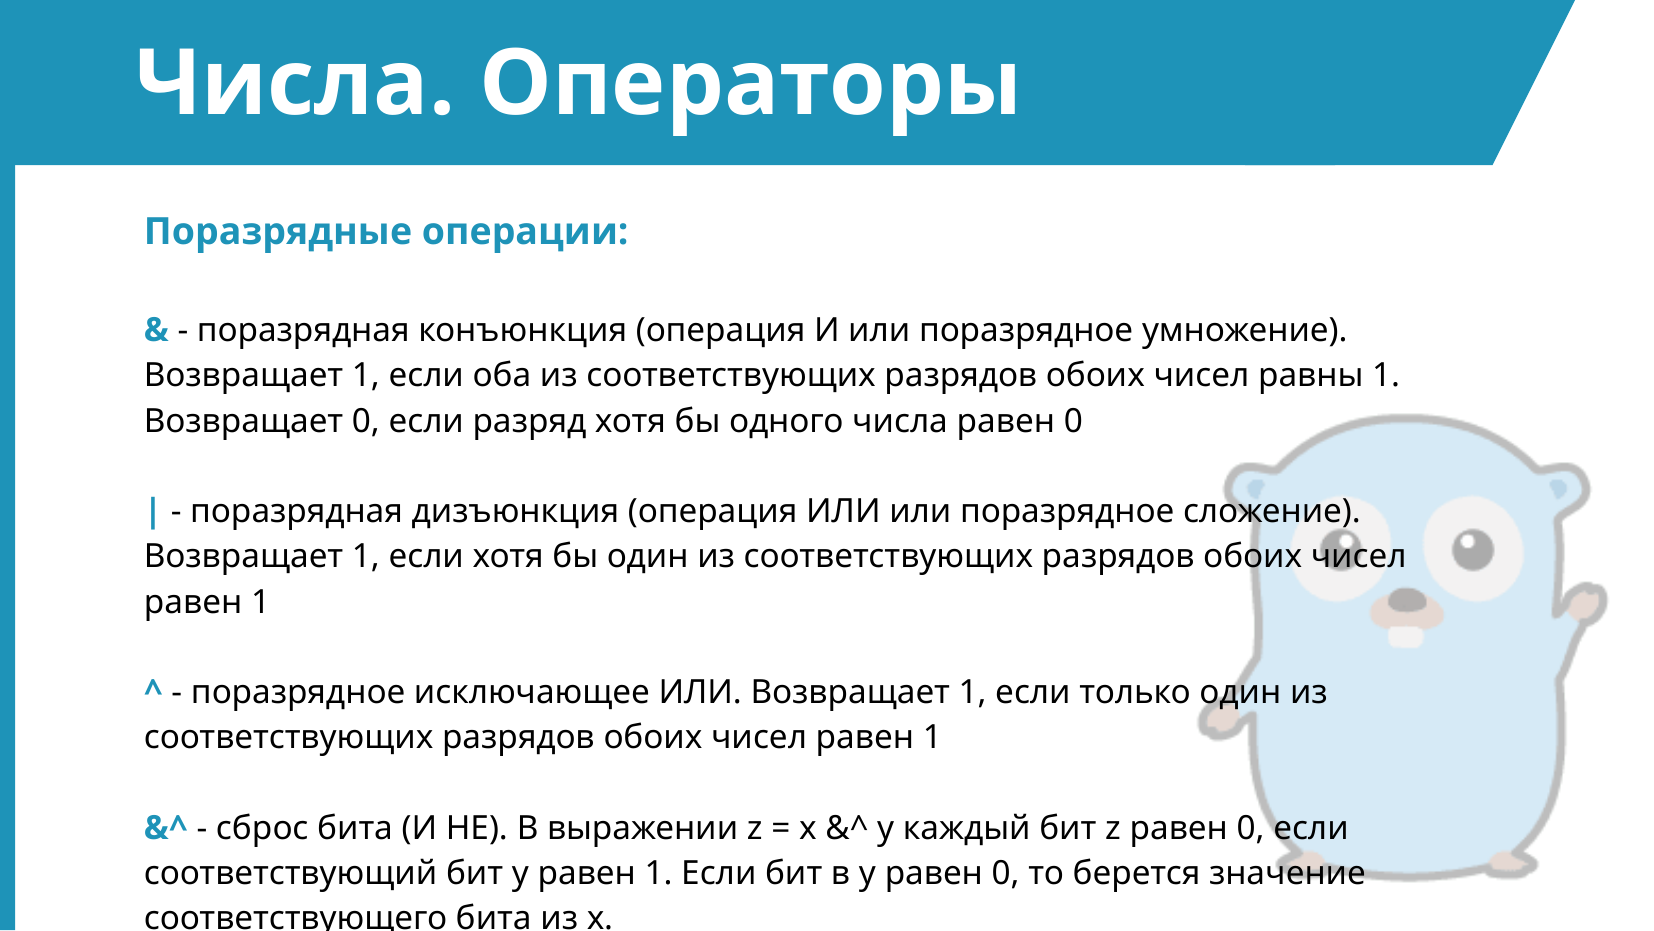

# Числа. Операторы
Поразрядные операции:
& - поразрядная конъюнкция (операция И или поразрядное умножение). Возвращает 1, если оба из соответствующих разрядов обоих чисел равны 1. Возвращает 0, если разряд хотя бы одного числа равен 0
| - поразрядная дизъюнкция (операция ИЛИ или поразрядное сложение). Возвращает 1, если хотя бы один из соответствующих разрядов обоих чисел равен 1
^ - поразрядное исключающее ИЛИ. Возвращает 1, если только один из соответствующих разрядов обоих чисел равен 1
&^ - сброс бита (И НЕ). В выражении z = x &^ y каждый бит z равен 0, если соответствующий бит y равен 1. Если бит в y равен 0, то берется значение соответствующего бита из x.